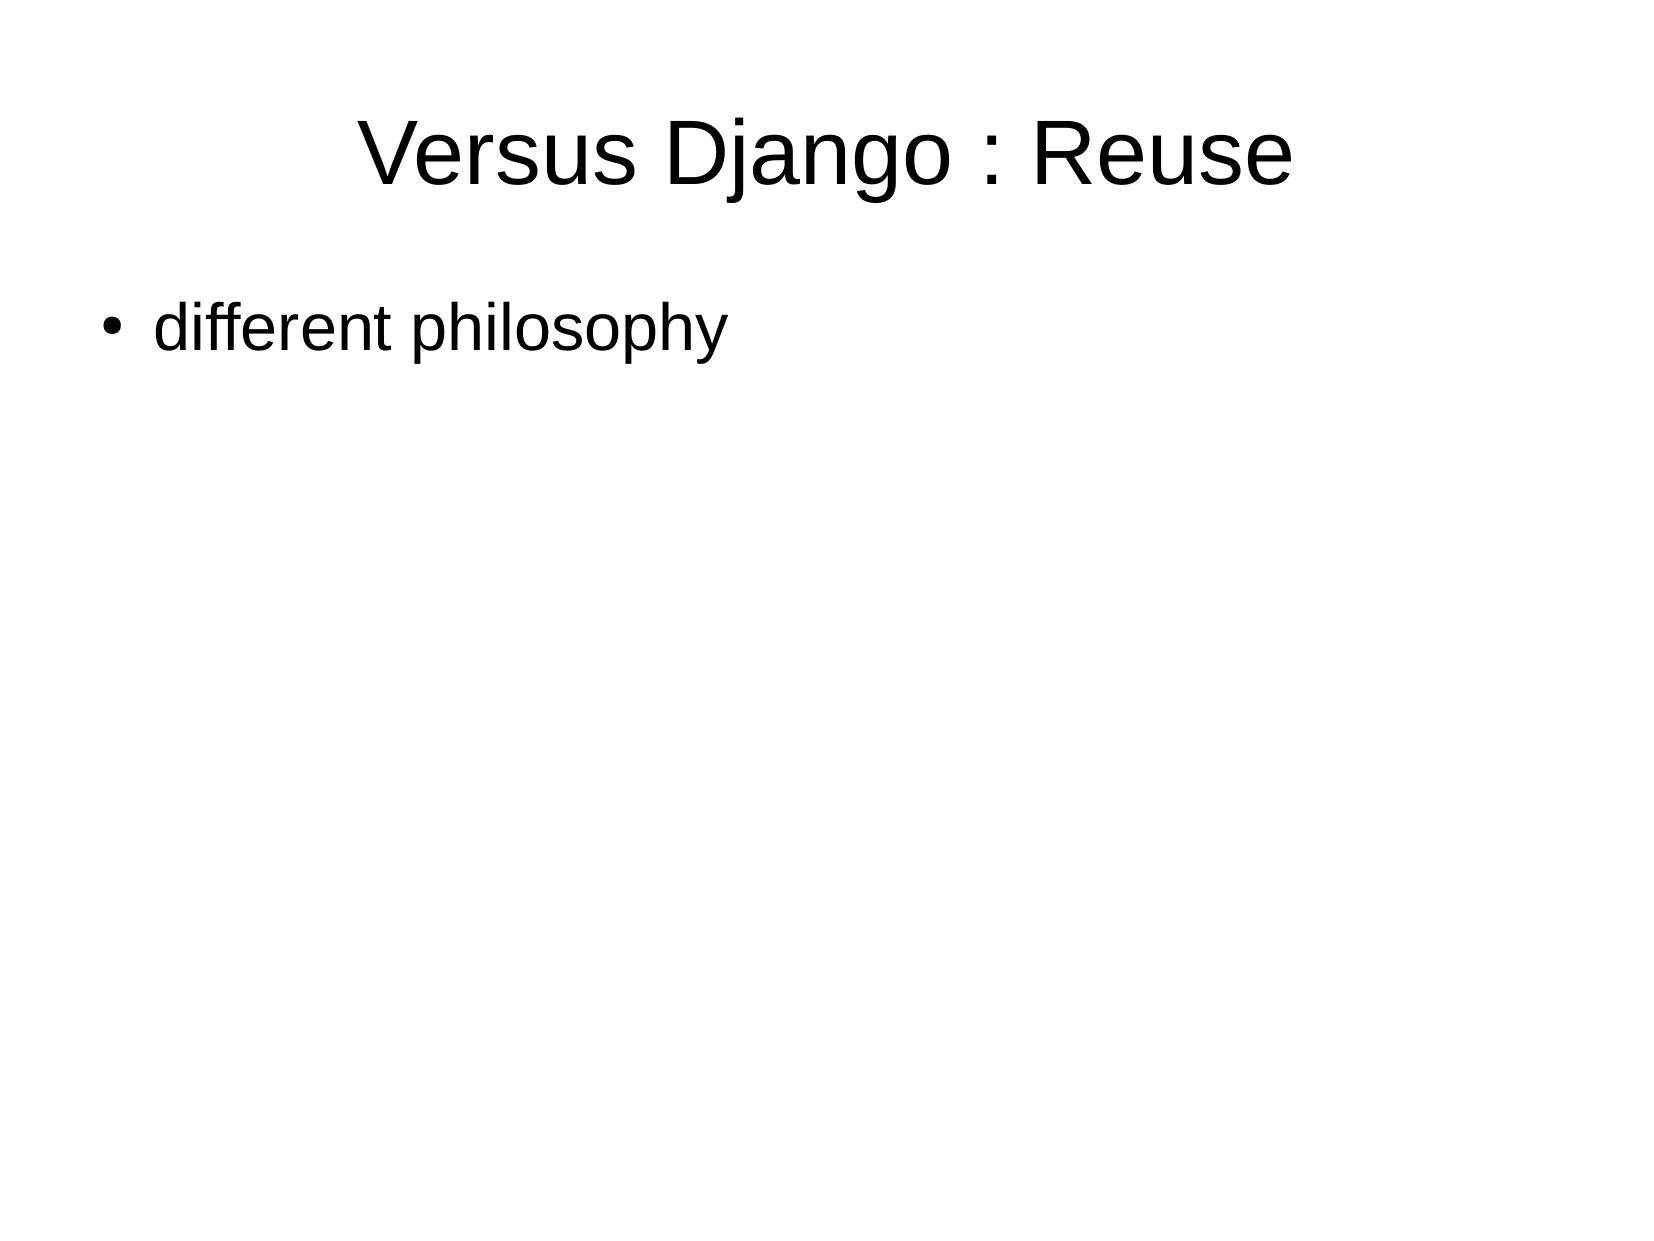

# Versus Django : Reuse
different philosophy